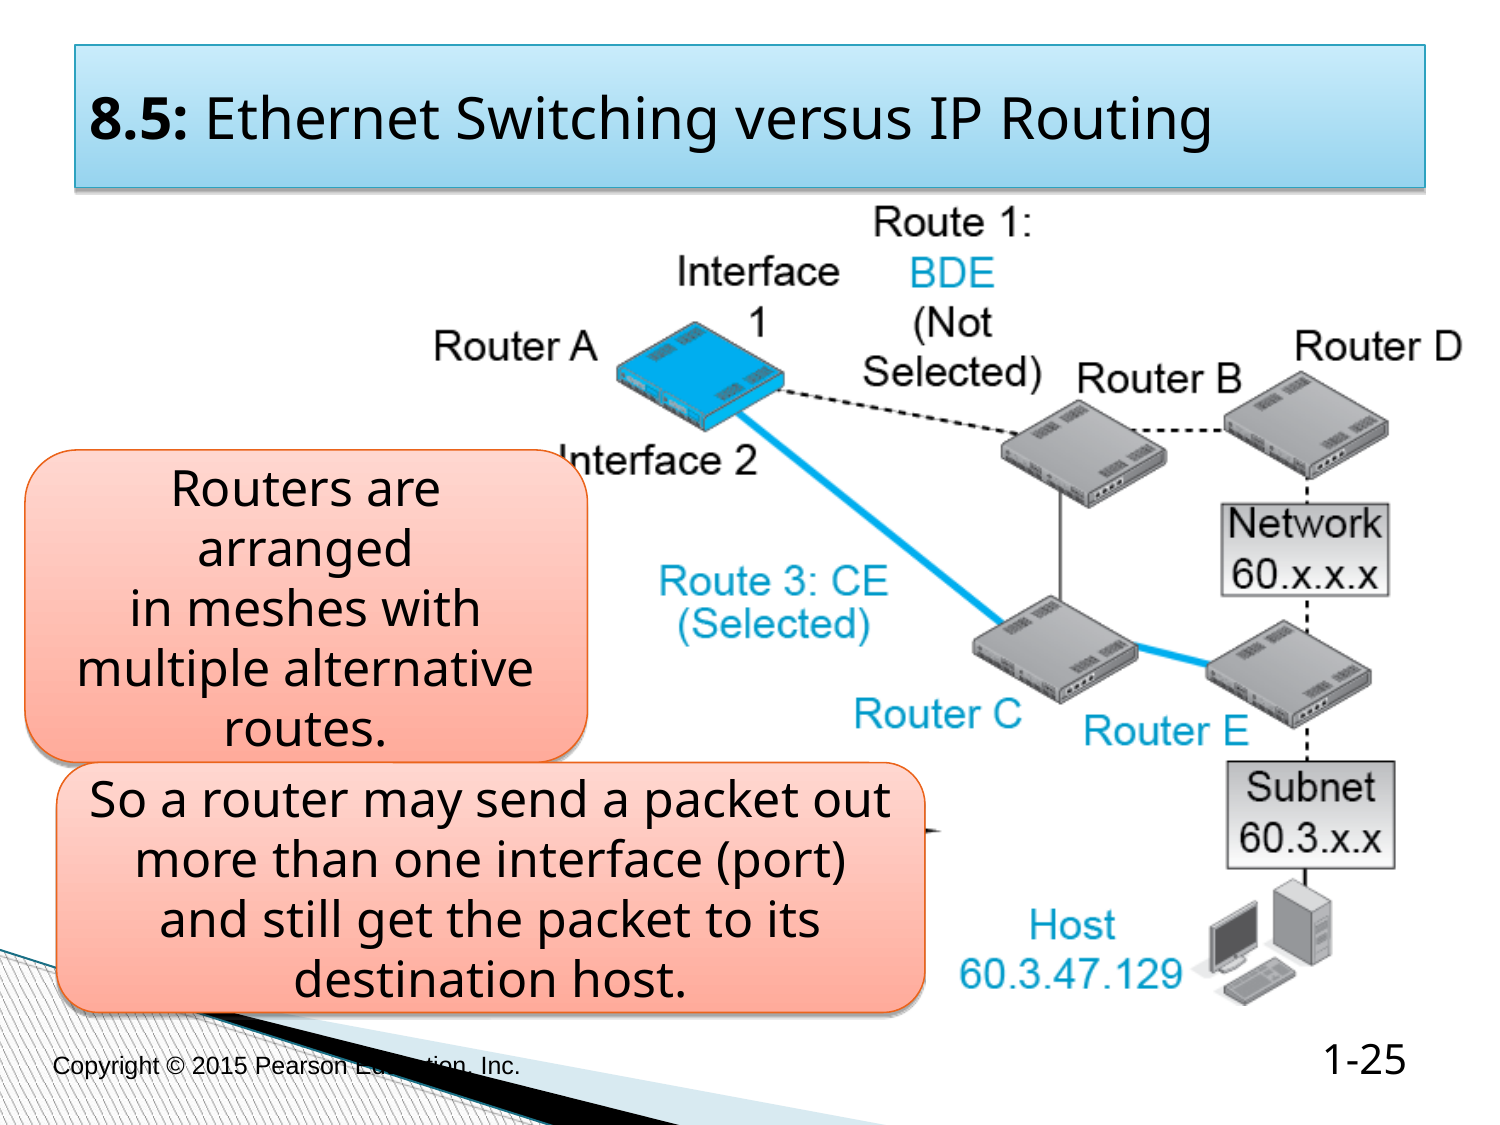

# 8.5: Ethernet Switching versus IP Routing
Routers are arranged
in meshes with
multiple alternative routes.
So a router may send a packet out more than one interface (port) and still get the packet to its destination host.
Copyright © 2015 Pearson Education, Inc.